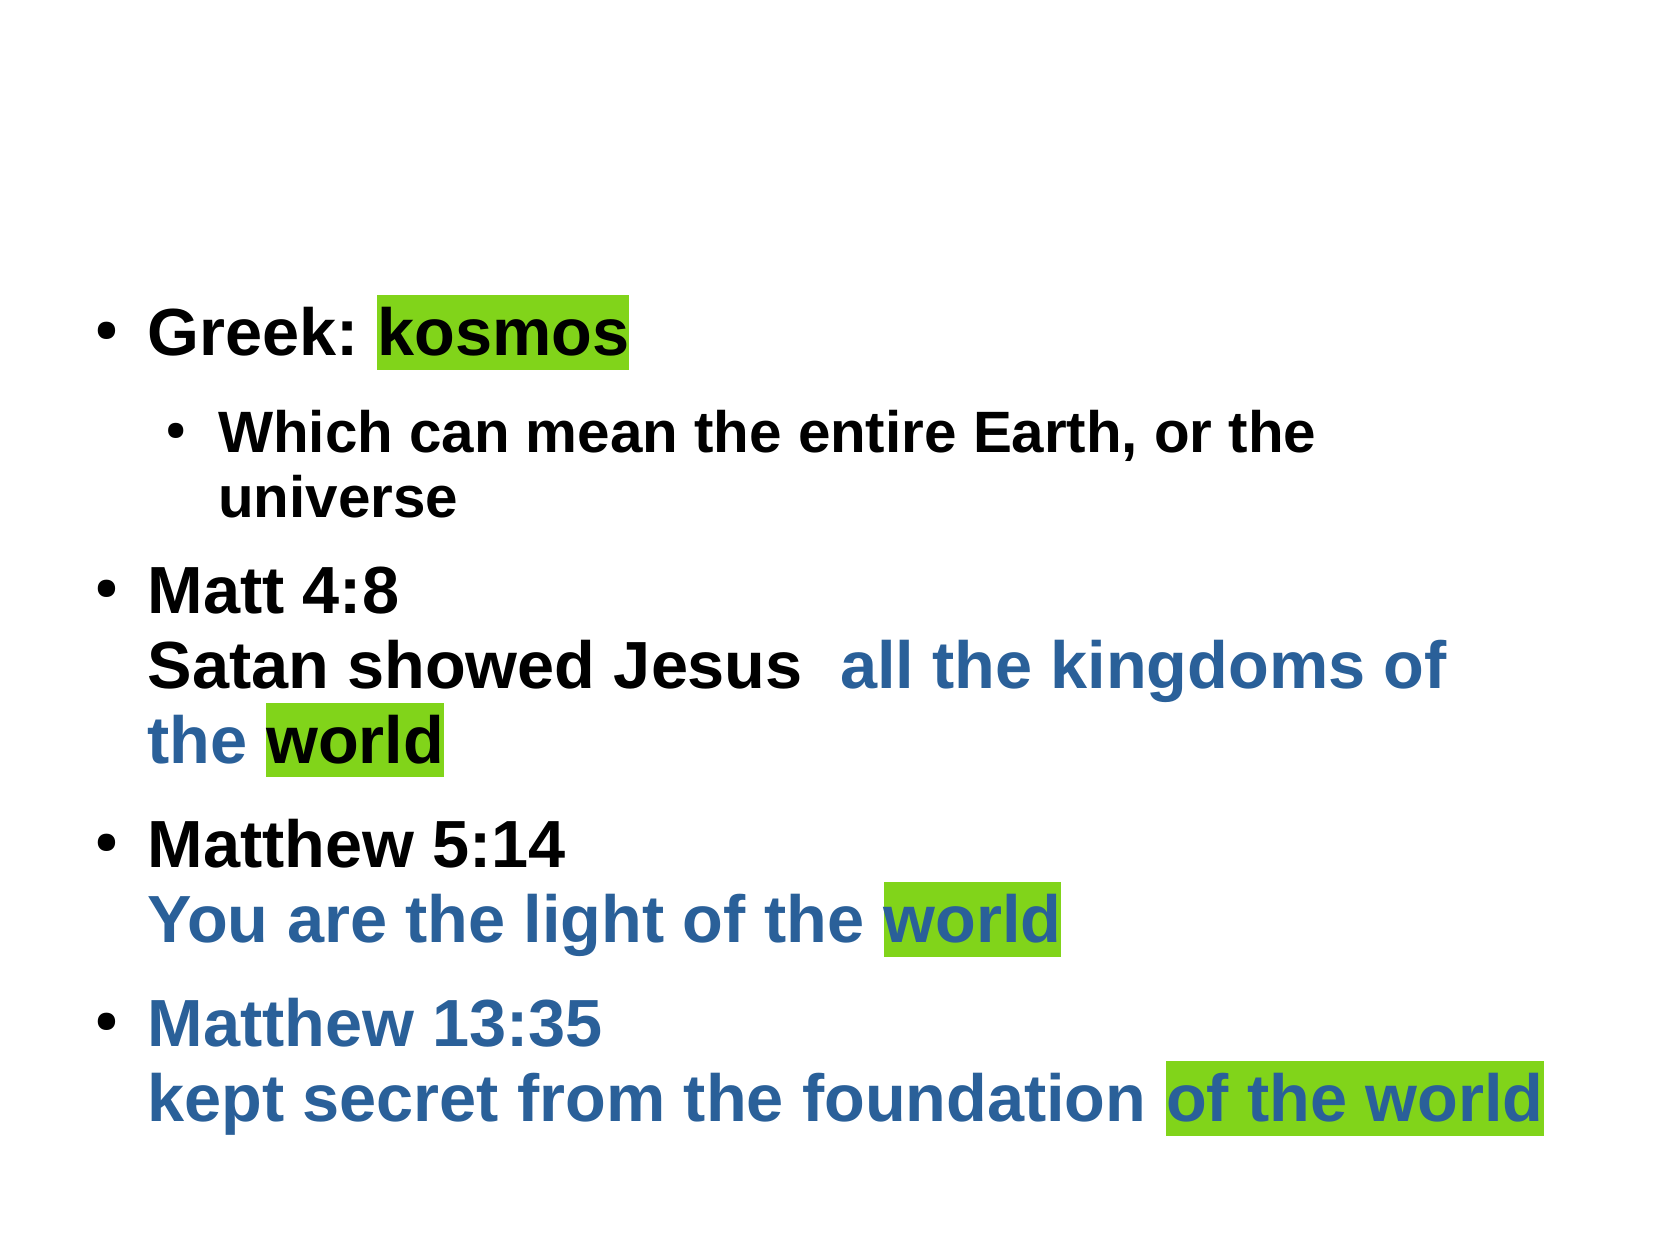

#
Greek: kosmos
Which can mean the entire Earth, or the universe
Matt 4:8
Satan showed Jesus all the kingdoms of the world
Matthew 5:14
You are the light of the world
Matthew 13:35
kept secret from the foundation of the world